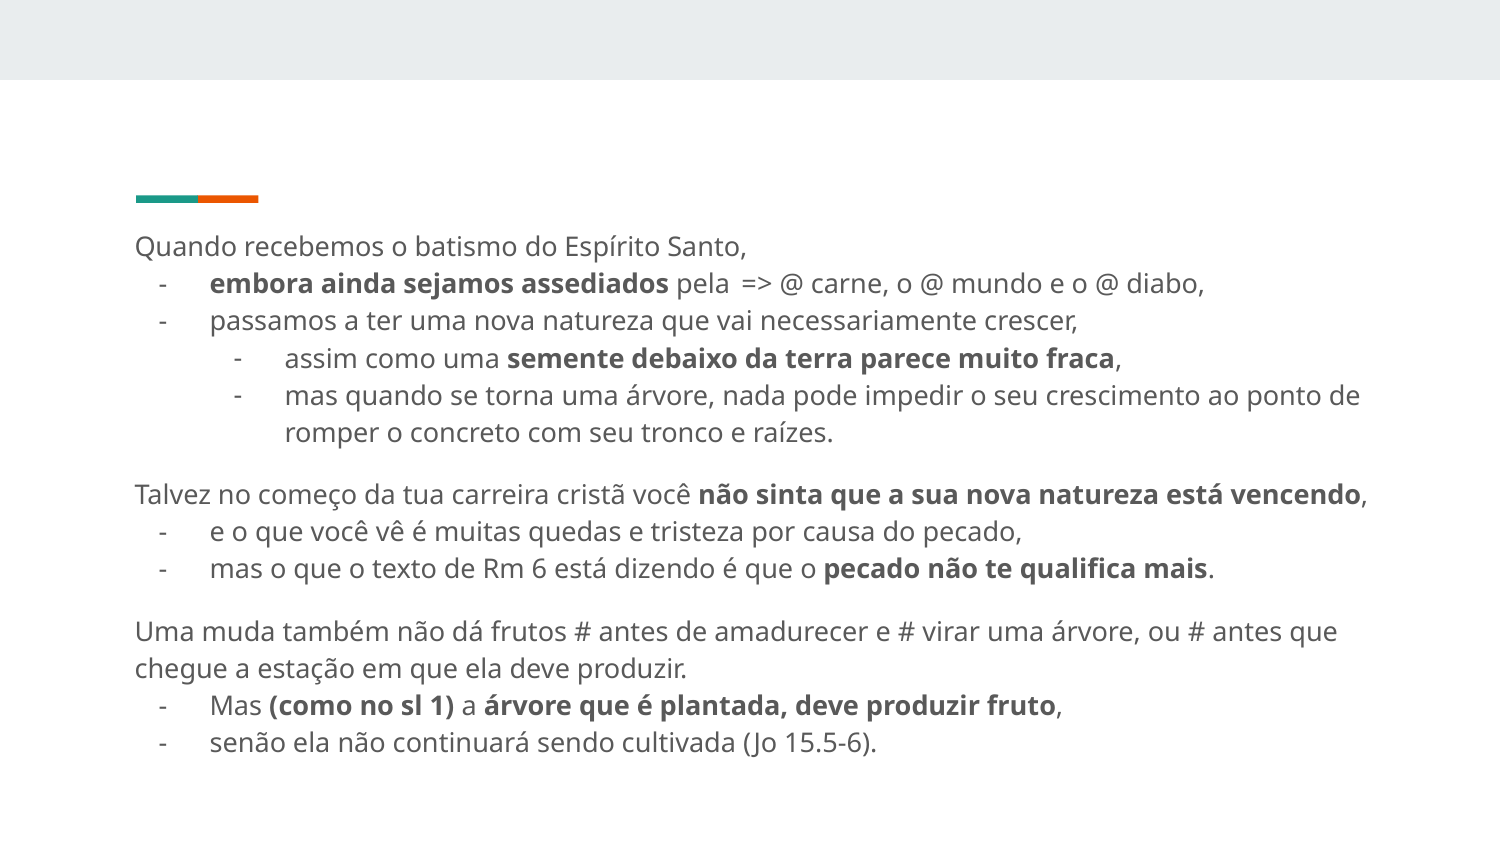

#
Quando recebemos o batismo do Espírito Santo,
embora ainda sejamos assediados pela	 => @ carne, o @ mundo e o @ diabo,
passamos a ter uma nova natureza que vai necessariamente crescer,
assim como uma semente debaixo da terra parece muito fraca,
mas quando se torna uma árvore, nada pode impedir o seu crescimento ao ponto de romper o concreto com seu tronco e raízes.
Talvez no começo da tua carreira cristã você não sinta que a sua nova natureza está vencendo,
e o que você vê é muitas quedas e tristeza por causa do pecado,
mas o que o texto de Rm 6 está dizendo é que o pecado não te qualifica mais.
Uma muda também não dá frutos # antes de amadurecer e # virar uma árvore, ou # antes que chegue a estação em que ela deve produzir.
Mas (como no sl 1) a árvore que é plantada, deve produzir fruto,
senão ela não continuará sendo cultivada (Jo 15.5-6).